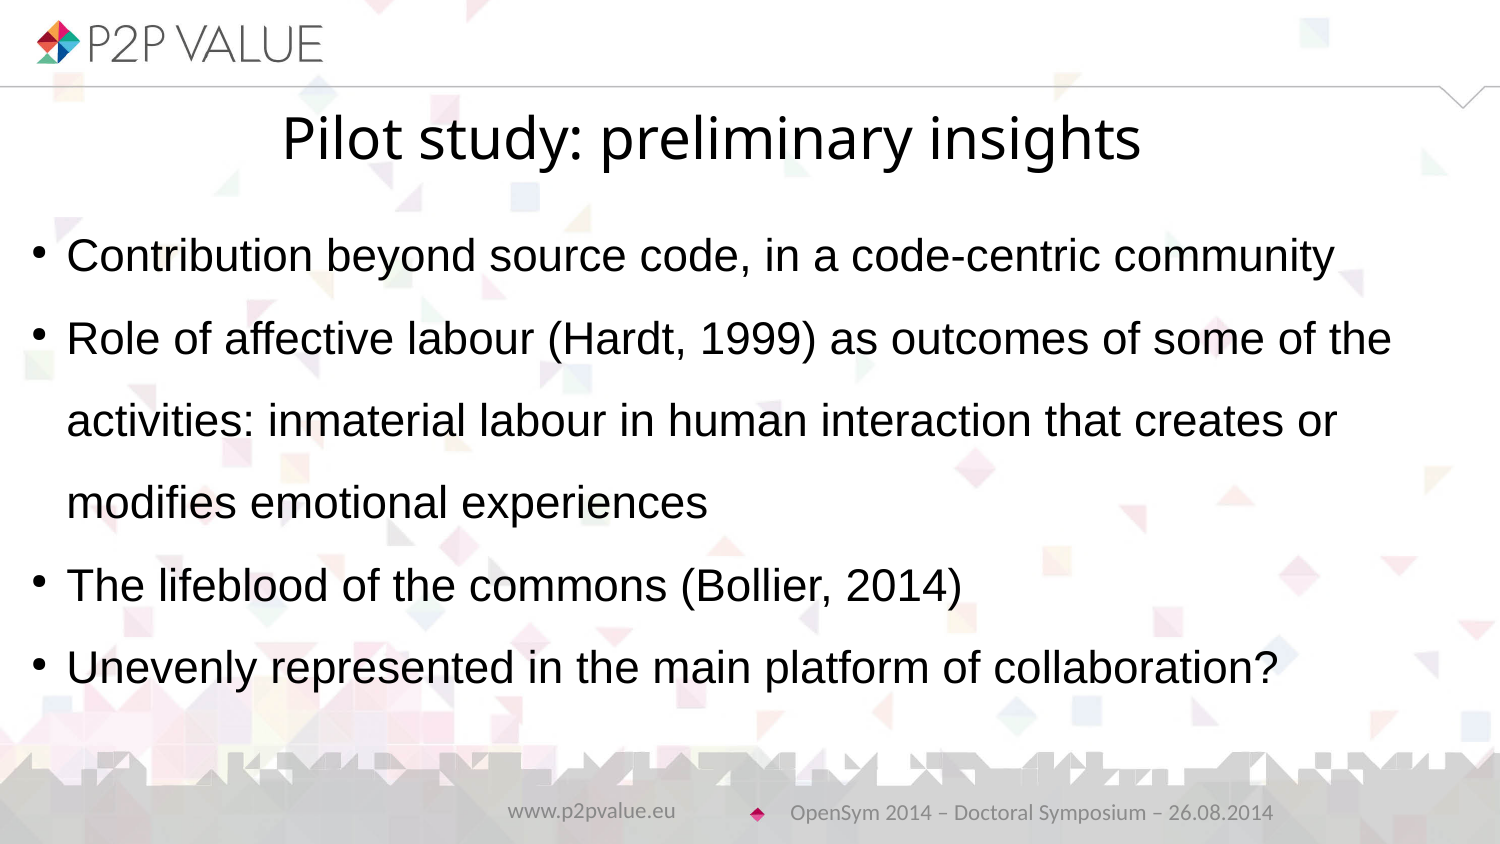

# Pilot study: preliminary insights
Contribution beyond source code, in a code-centric community
Role of affective labour (Hardt, 1999) as outcomes of some of the activities: inmaterial labour in human interaction that creates or modifies emotional experiences
The lifeblood of the commons (Bollier, 2014)
Unevenly represented in the main platform of collaboration?
OpenSym 2014 – Doctoral Symposium – 26.08.2014
www.p2pvalue.eu